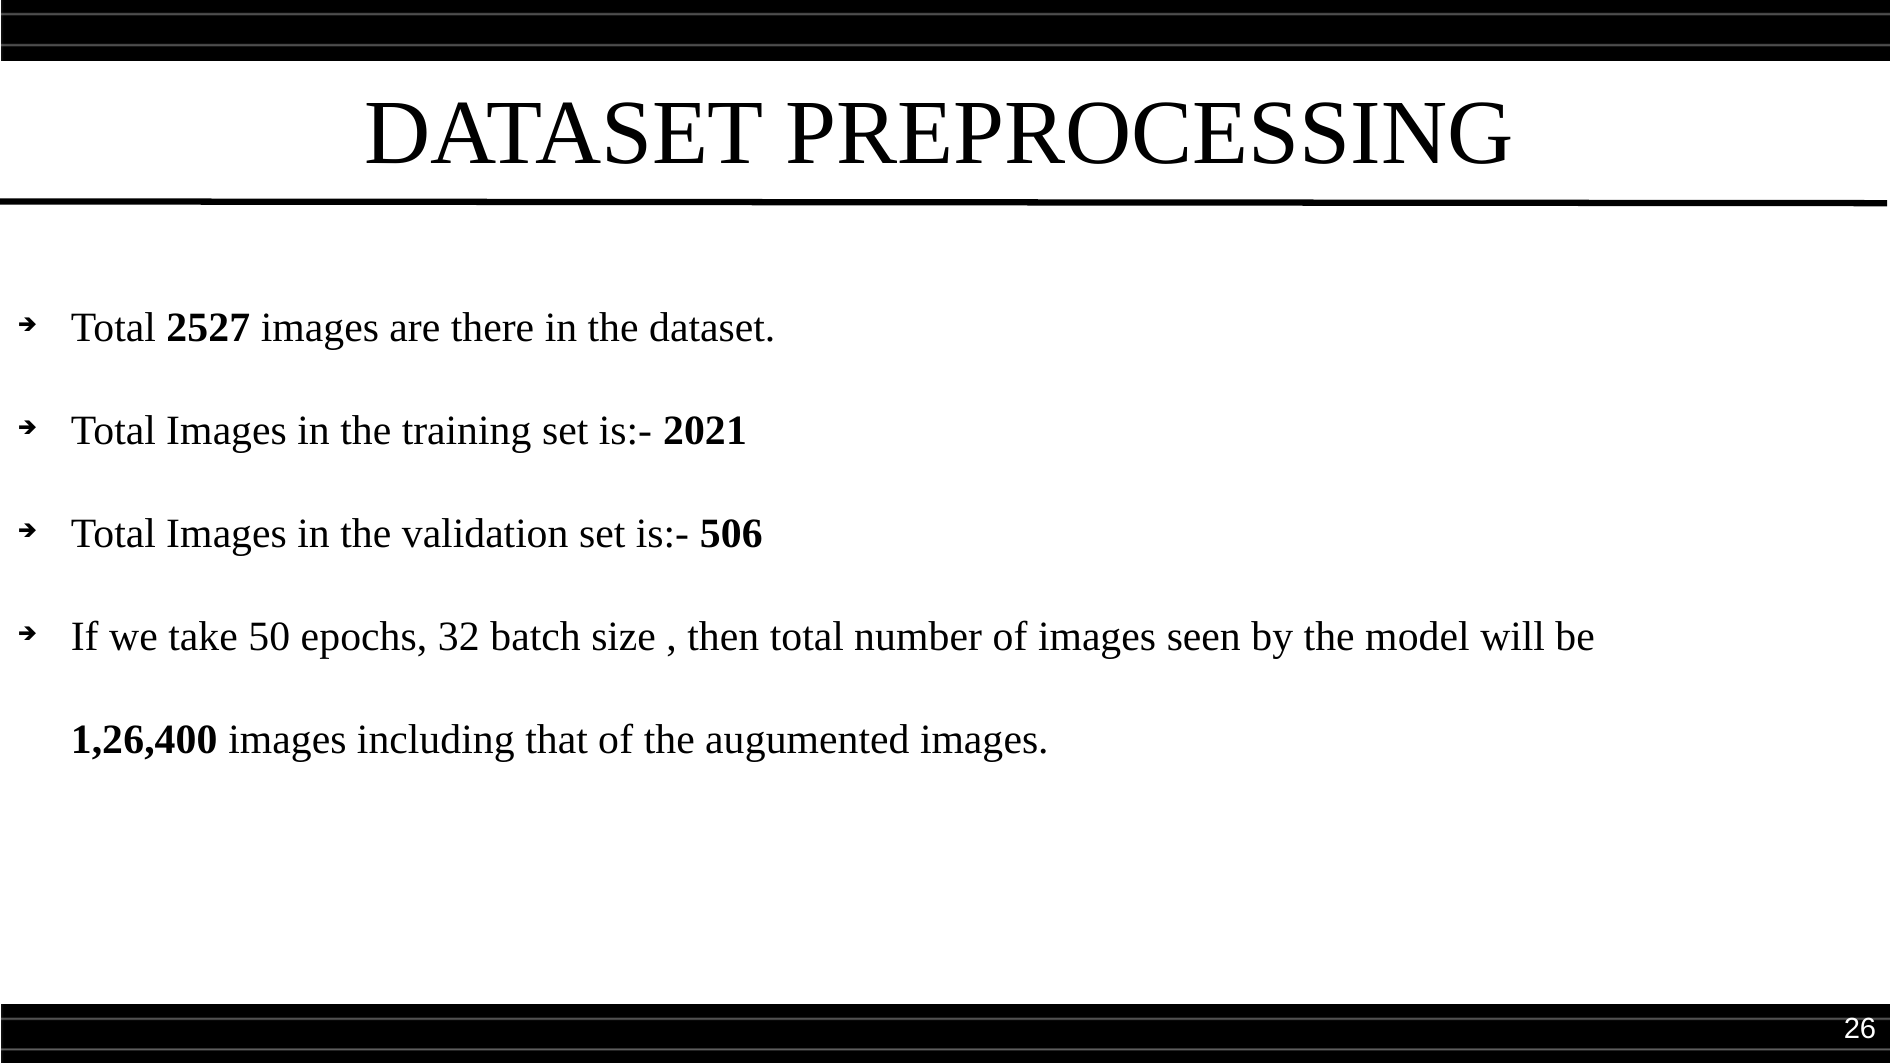

# DATASET PREPROCESSING
Total 2527 images are there in the dataset.
Total Images in the training set is:- 2021
Total Images in the validation set is:- 506
If we take 50 epochs, 32 batch size , then total number of images seen by the model will be
1,26,400 images including that of the augumented images.